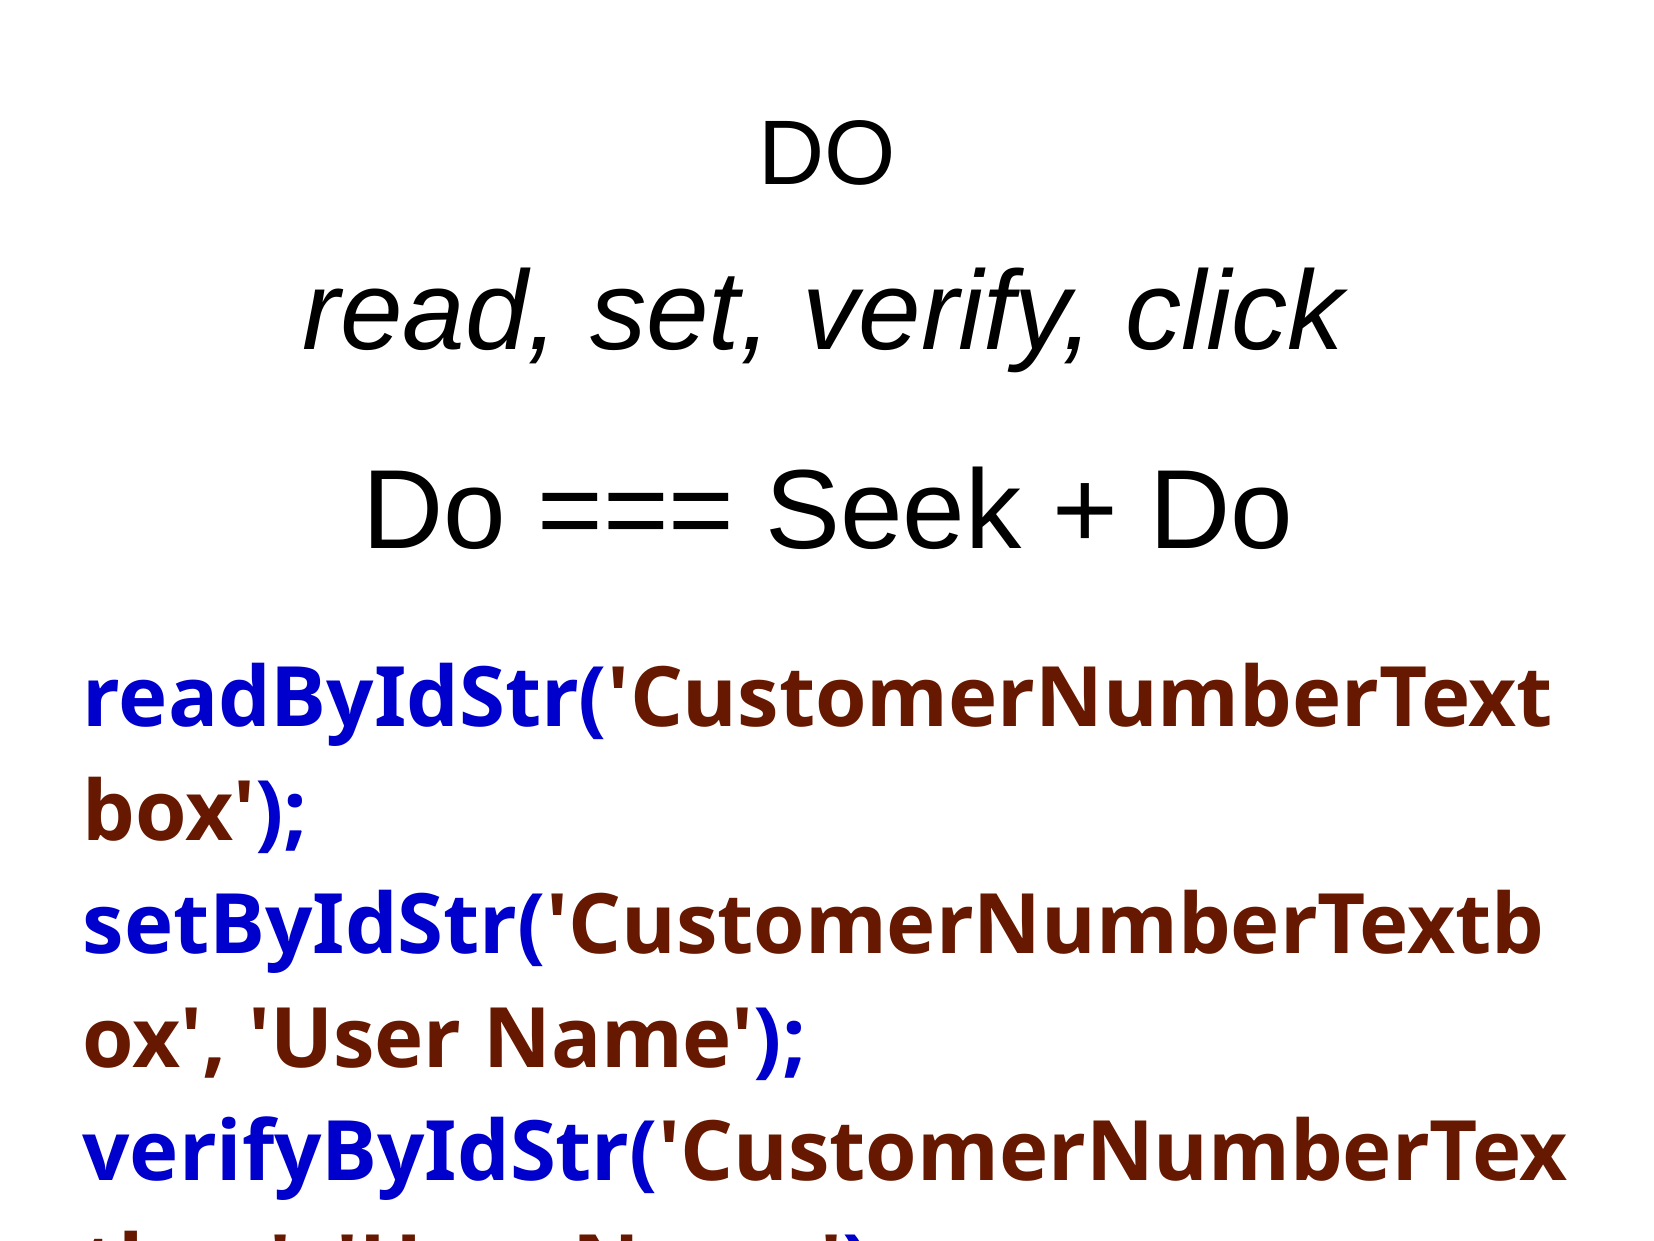

# DO
read, set, verify, click
Do === Seek + Do
readByIdStr('CustomerNumberTextbox');
setByIdStr('CustomerNumberTextbox', 'User Name');
verifyByIdStr('CustomerNumberTextbox', 'User Name');
clickByIdStr('CustomerNumberTextbox');
clickByIdStr({ObjectType: 'panel'}, 10000, 10, 'CustomerNumberTextbox');